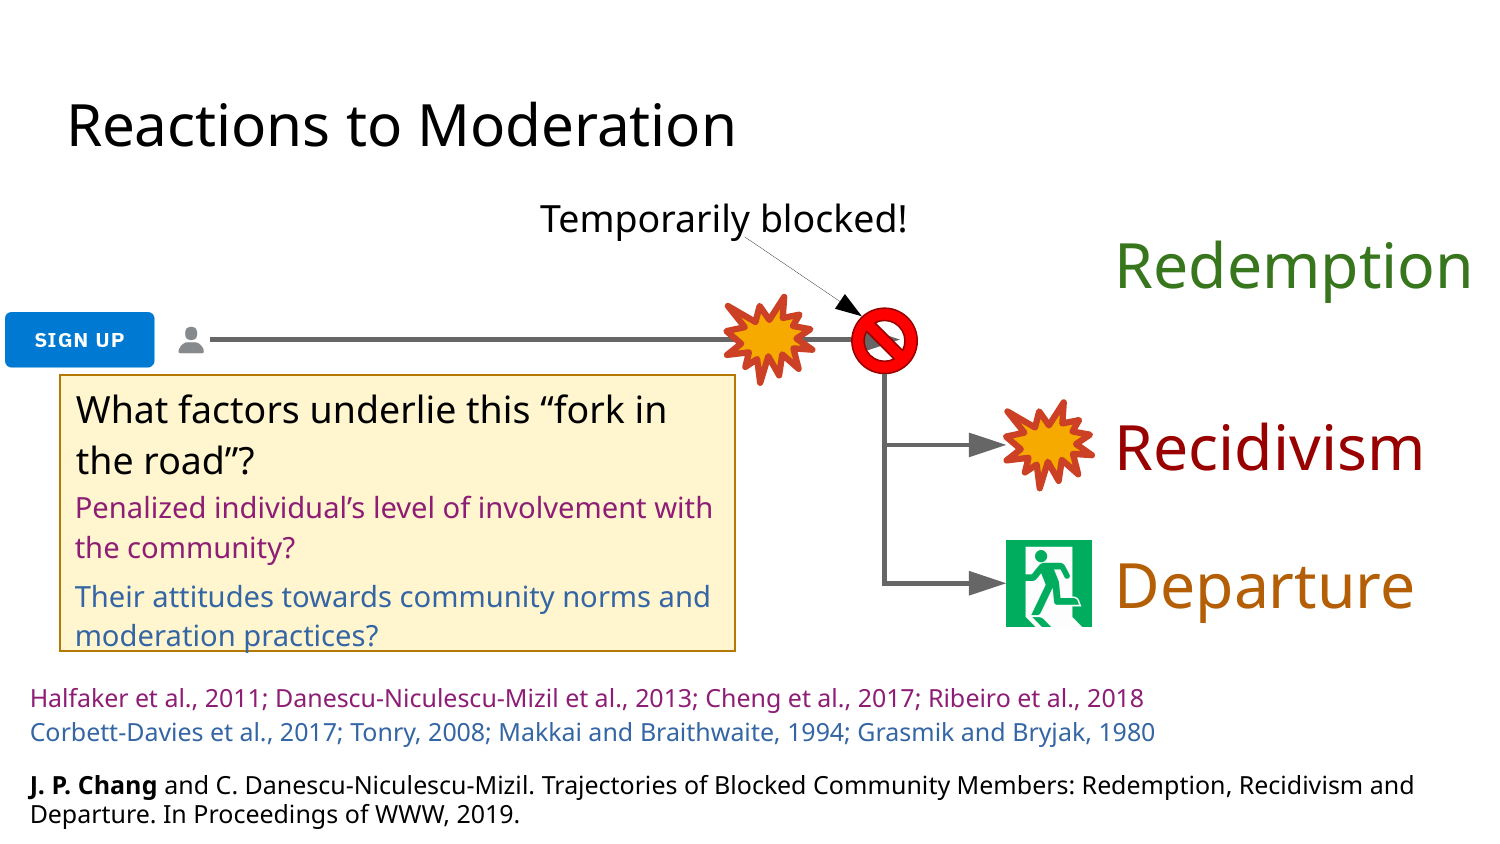

# Reactions to Moderation
Temporarily blocked!
Redemption
What factors underlie this “fork in the road”?
Recidivism
Penalized individual’s level of involvement with the community?
Their attitudes towards community norms and moderation practices?
Departure
Halfaker et al., 2011; Danescu-Niculescu-Mizil et al., 2013; Cheng et al., 2017; Ribeiro et al., 2018
Corbett-Davies et al., 2017; Tonry, 2008; Makkai and Braithwaite, 1994; Grasmik and Bryjak, 1980
J. P. Chang and C. Danescu-Niculescu-Mizil. Trajectories of Blocked Community Members: Redemption, Recidivism and Departure. In Proceedings of WWW, 2019.